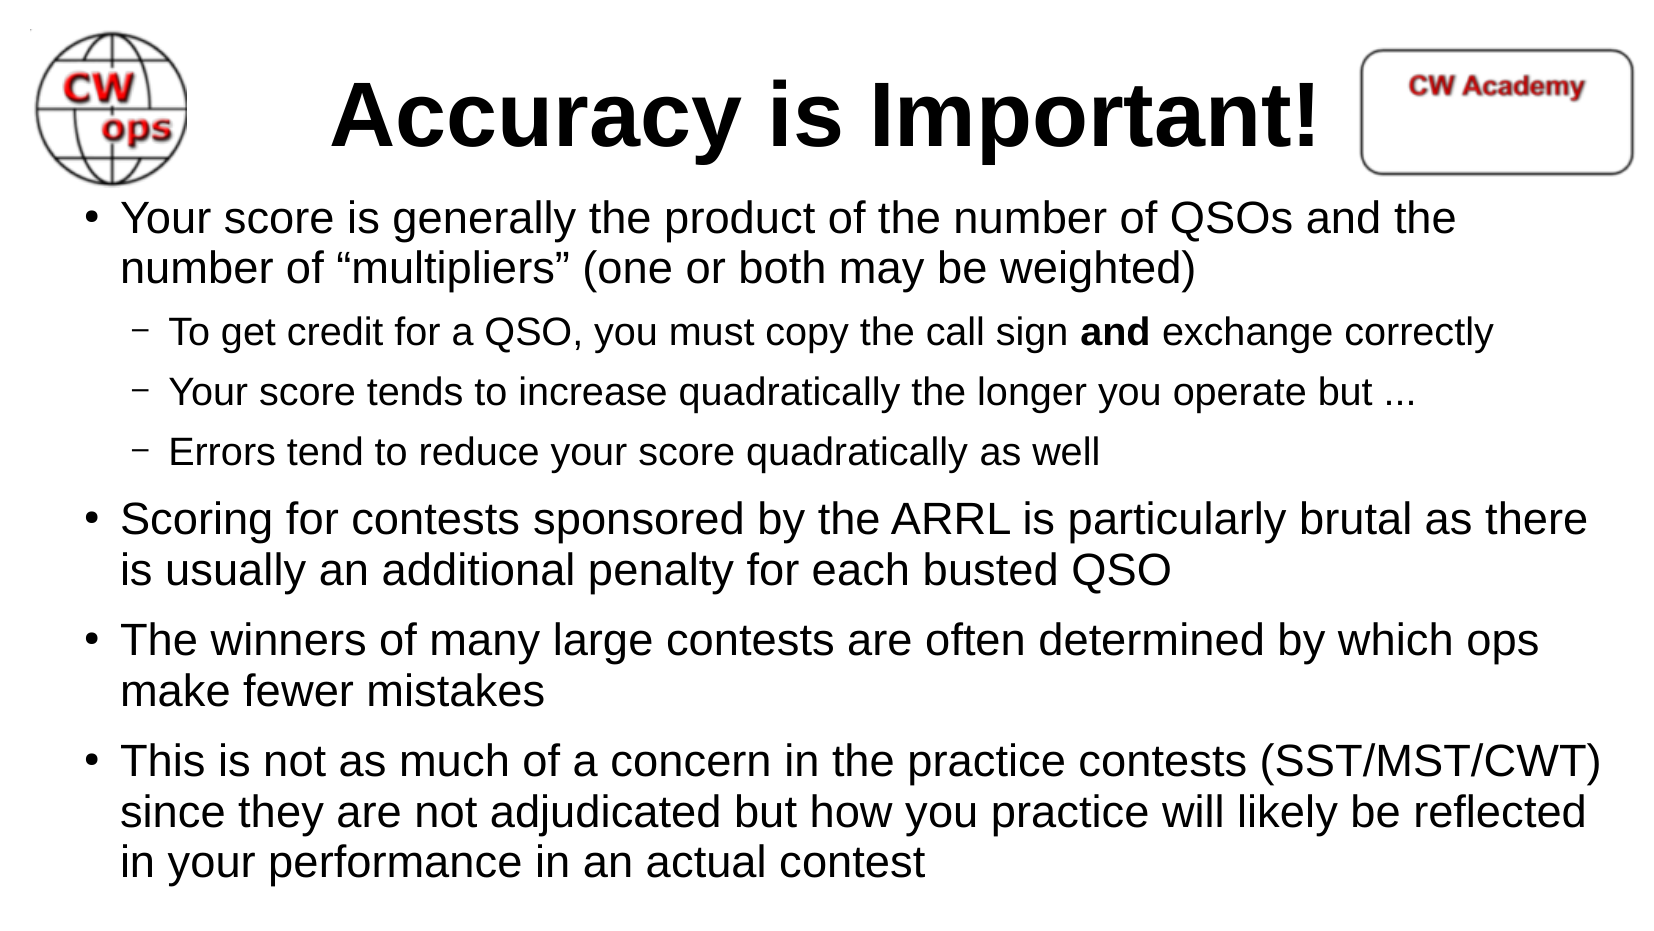

# Accuracy is Important!
Your score is generally the product of the number of QSOs and the number of “multipliers” (one or both may be weighted)
To get credit for a QSO, you must copy the call sign and exchange correctly
Your score tends to increase quadratically the longer you operate but ...
Errors tend to reduce your score quadratically as well
Scoring for contests sponsored by the ARRL is particularly brutal as there is usually an additional penalty for each busted QSO
The winners of many large contests are often determined by which ops make fewer mistakes
This is not as much of a concern in the practice contests (SST/MST/CWT) since they are not adjudicated but how you practice will likely be reflected in your performance in an actual contest